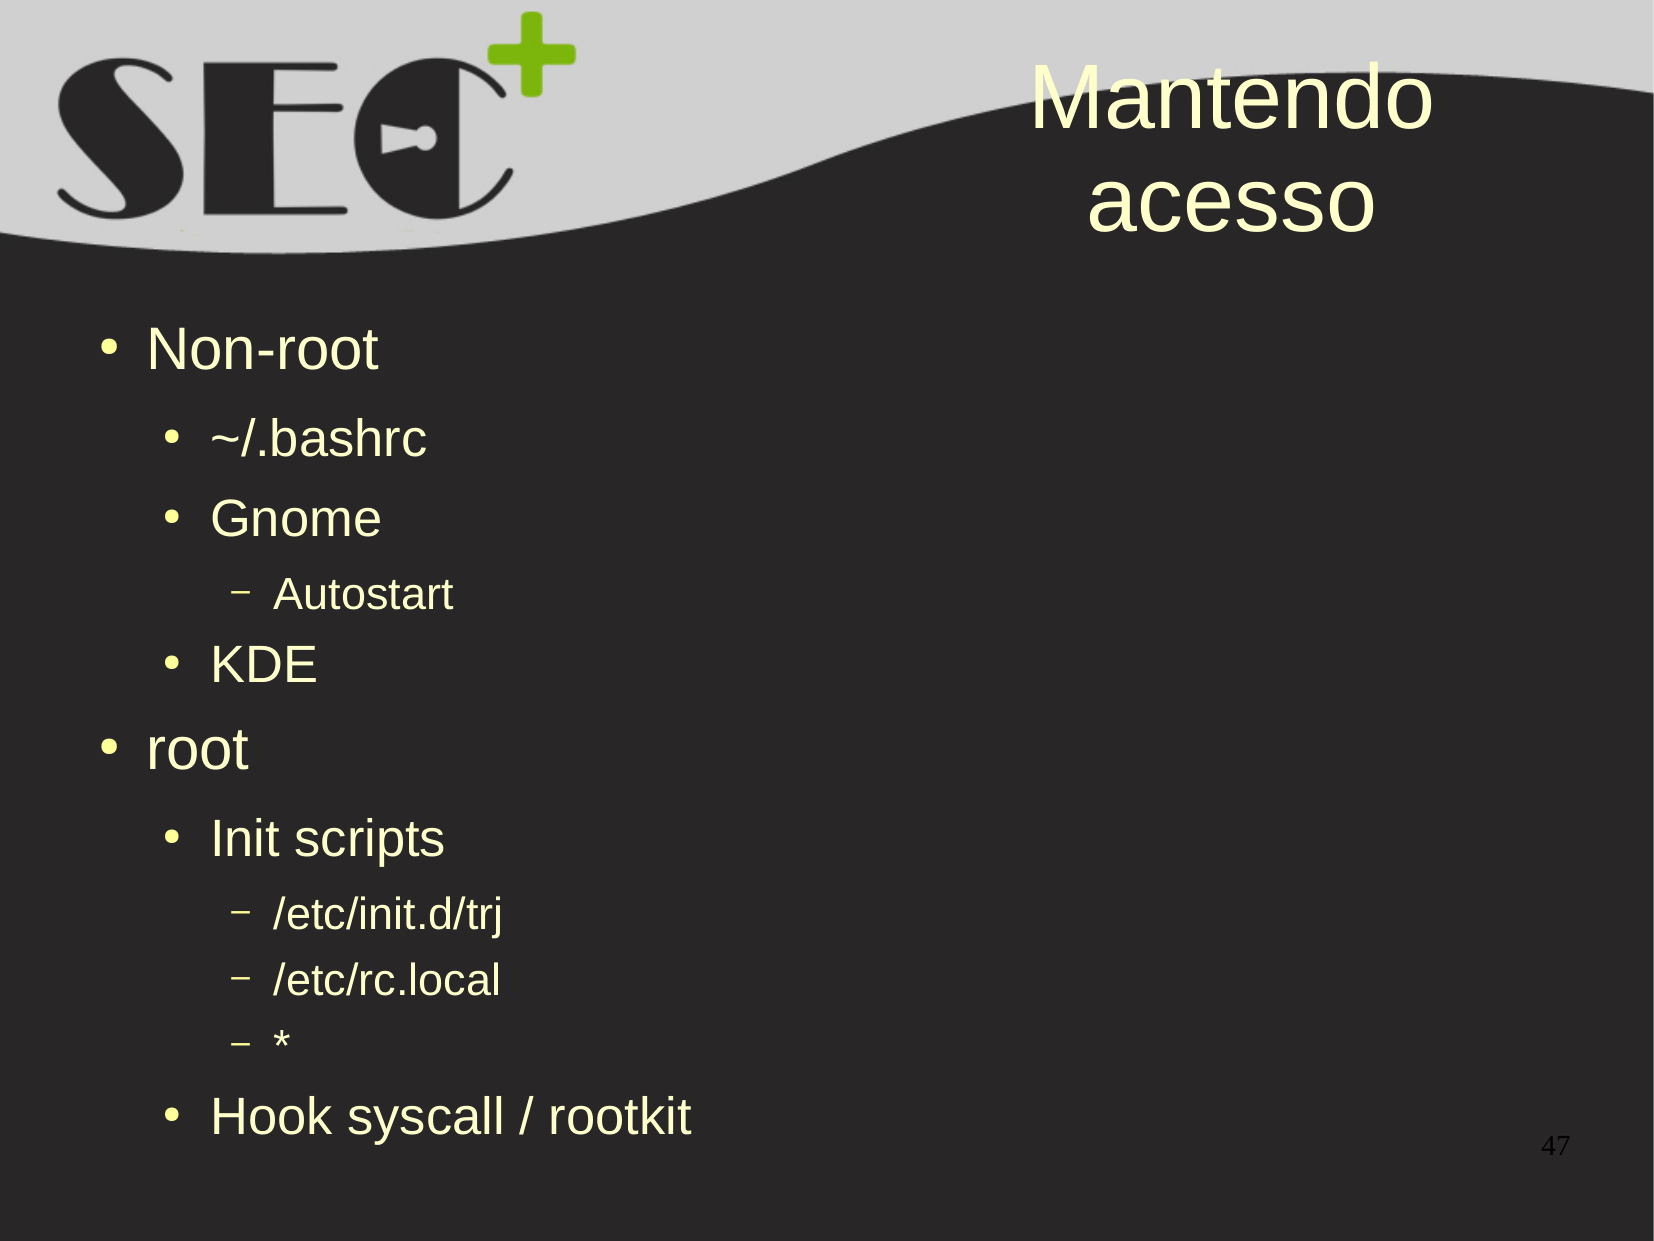

# Mantendo acesso
Non-root
~/.bashrc
Gnome
Autostart
KDE
root
Init scripts
/etc/init.d/trj
/etc/rc.local
*
Hook syscall / rootkit
47